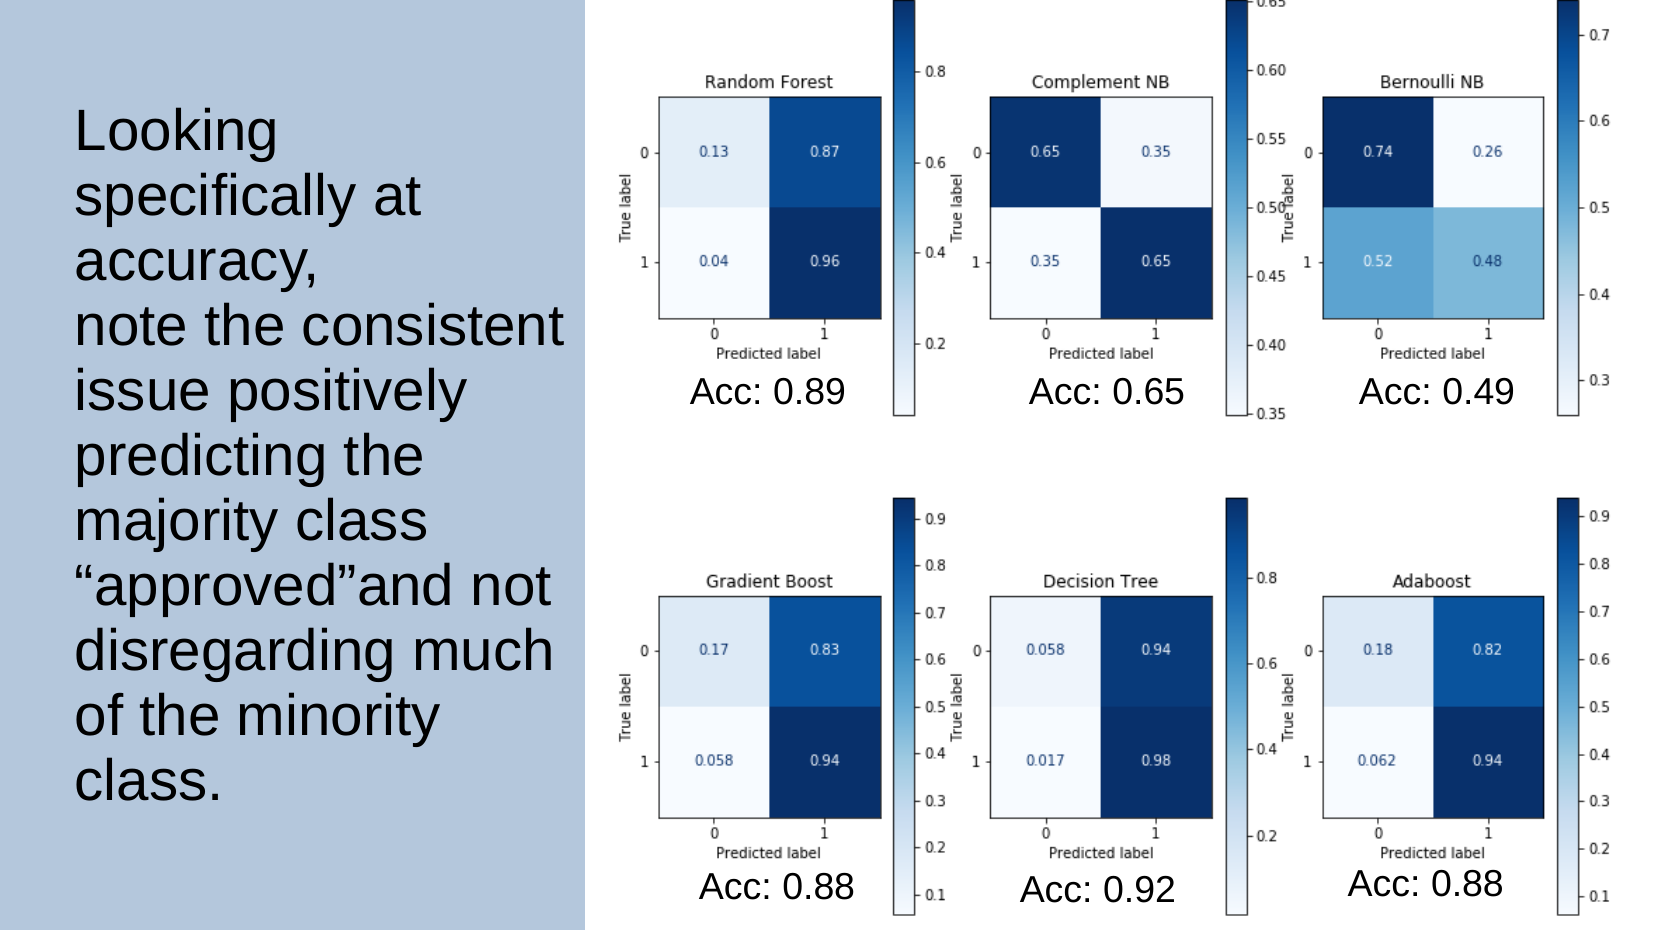

Looking specifically at accuracy,
note the consistent issue positively predicting the majority class “approved”and not disregarding much of the minority class.
Acc: 0.89
Acc: 0.65
Acc: 0.49
Acc: 0.88
Acc: 0.88
Acc: 0.92